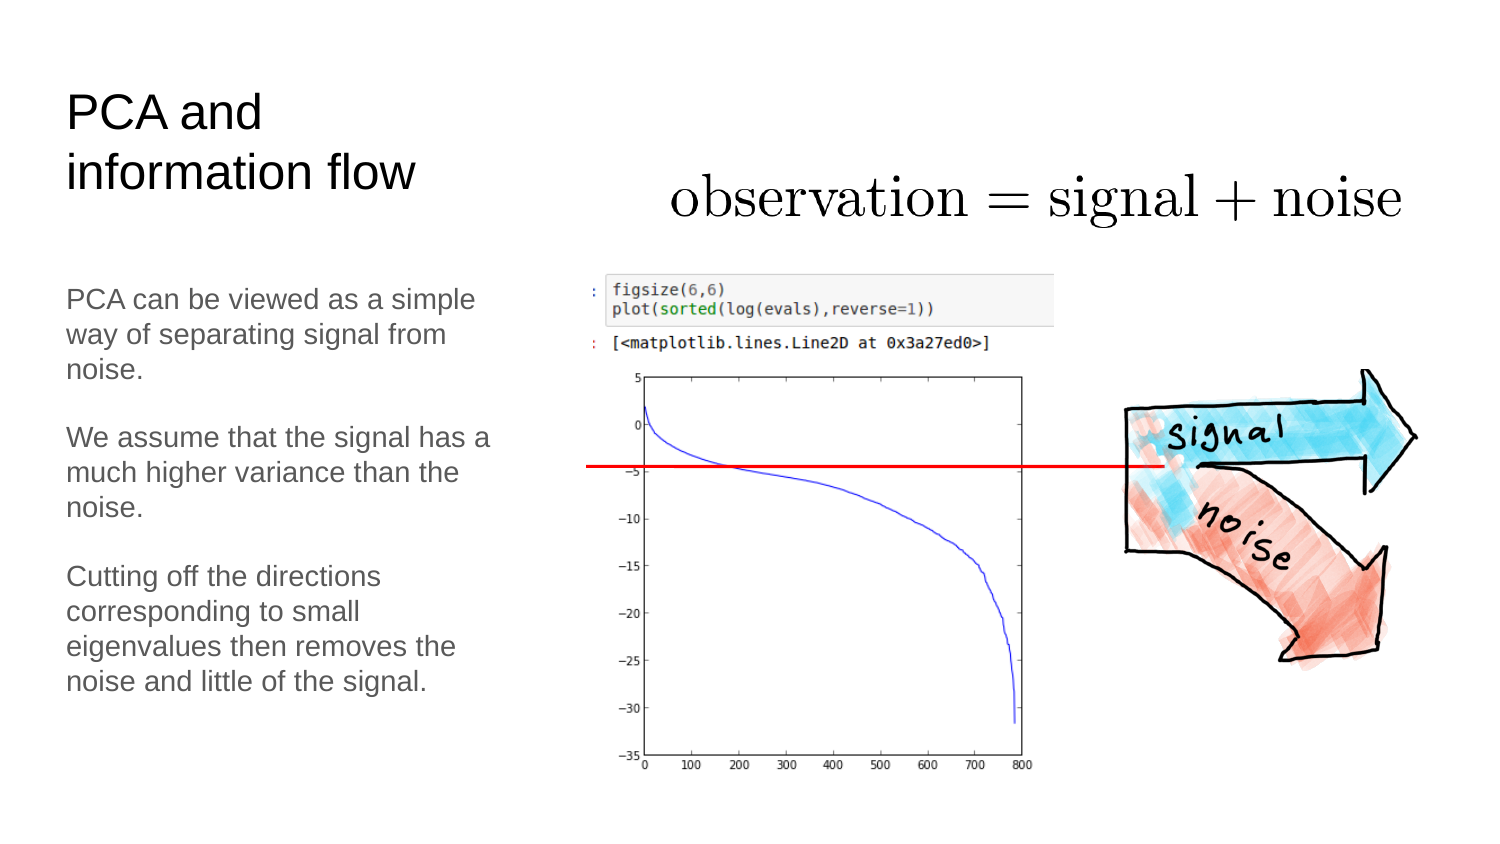

# PCA and information flow
PCA can be viewed as a simple way of separating signal from noise.
We assume that the signal has a much higher variance than the noise.
Cutting off the directions corresponding to small eigenvalues then removes the noise and little of the signal.